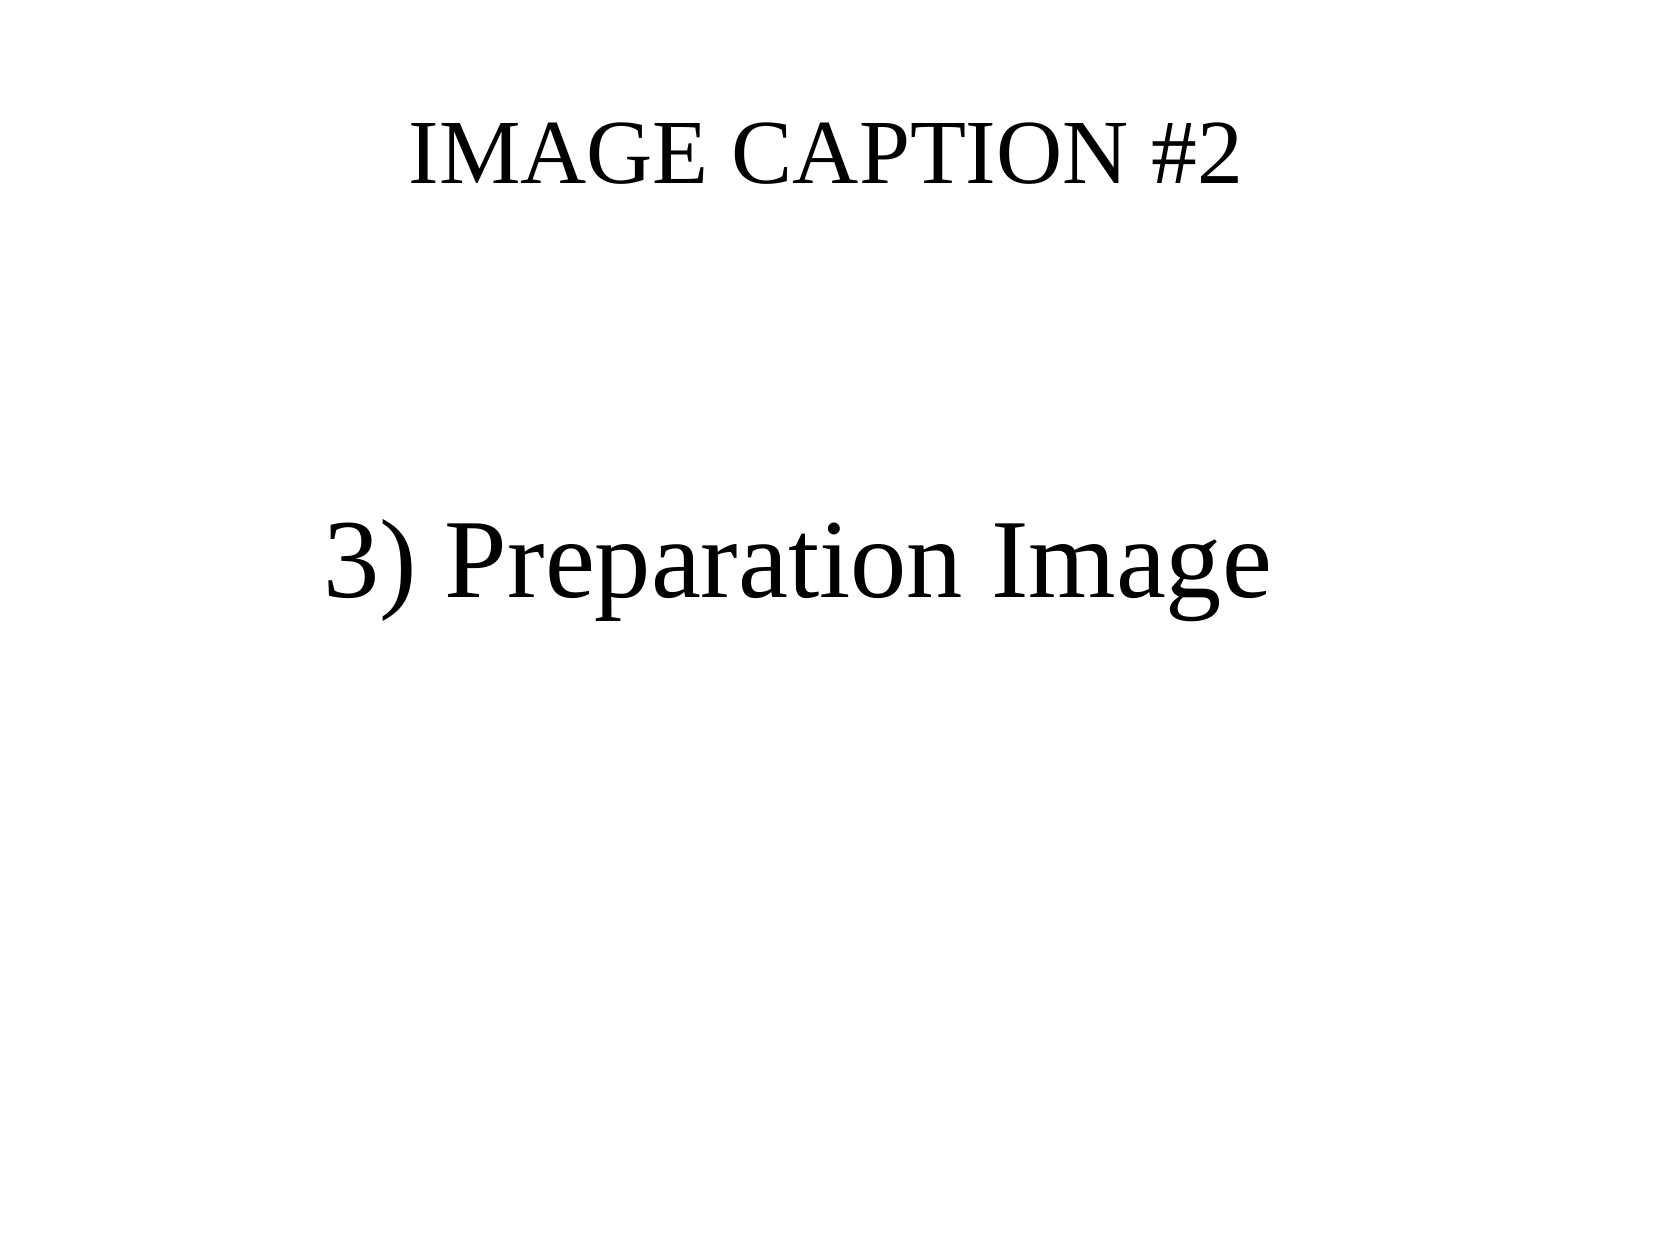

# IMAGE CAPTION #2
 3) Preparation Image